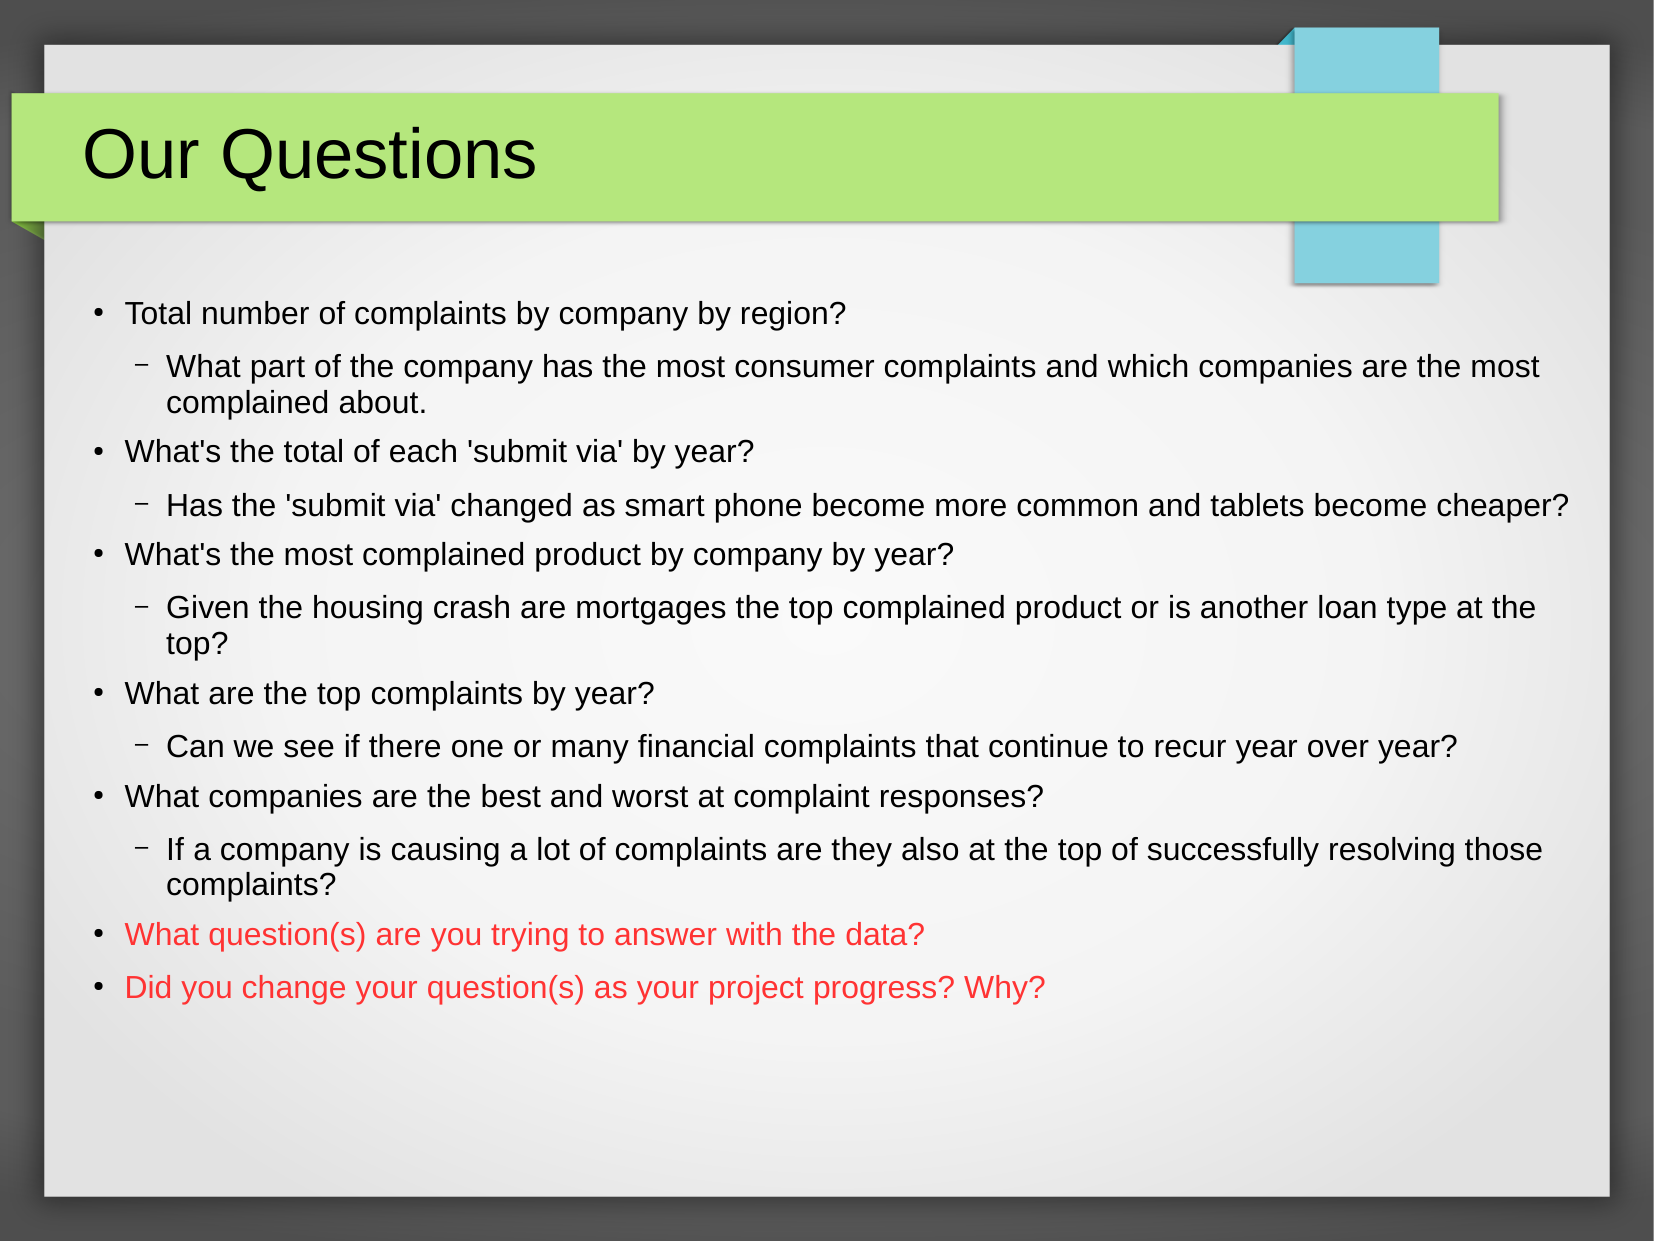

# Our Questions
Total number of complaints by company by region?
What part of the company has the most consumer complaints and which companies are the most complained about.
What's the total of each 'submit via' by year?
Has the 'submit via' changed as smart phone become more common and tablets become cheaper?
What's the most complained product by company by year?
Given the housing crash are mortgages the top complained product or is another loan type at the top?
What are the top complaints by year?
Can we see if there one or many financial complaints that continue to recur year over year?
What companies are the best and worst at complaint responses?
If a company is causing a lot of complaints are they also at the top of successfully resolving those complaints?
What question(s) are you trying to answer with the data?
Did you change your question(s) as your project progress? Why?